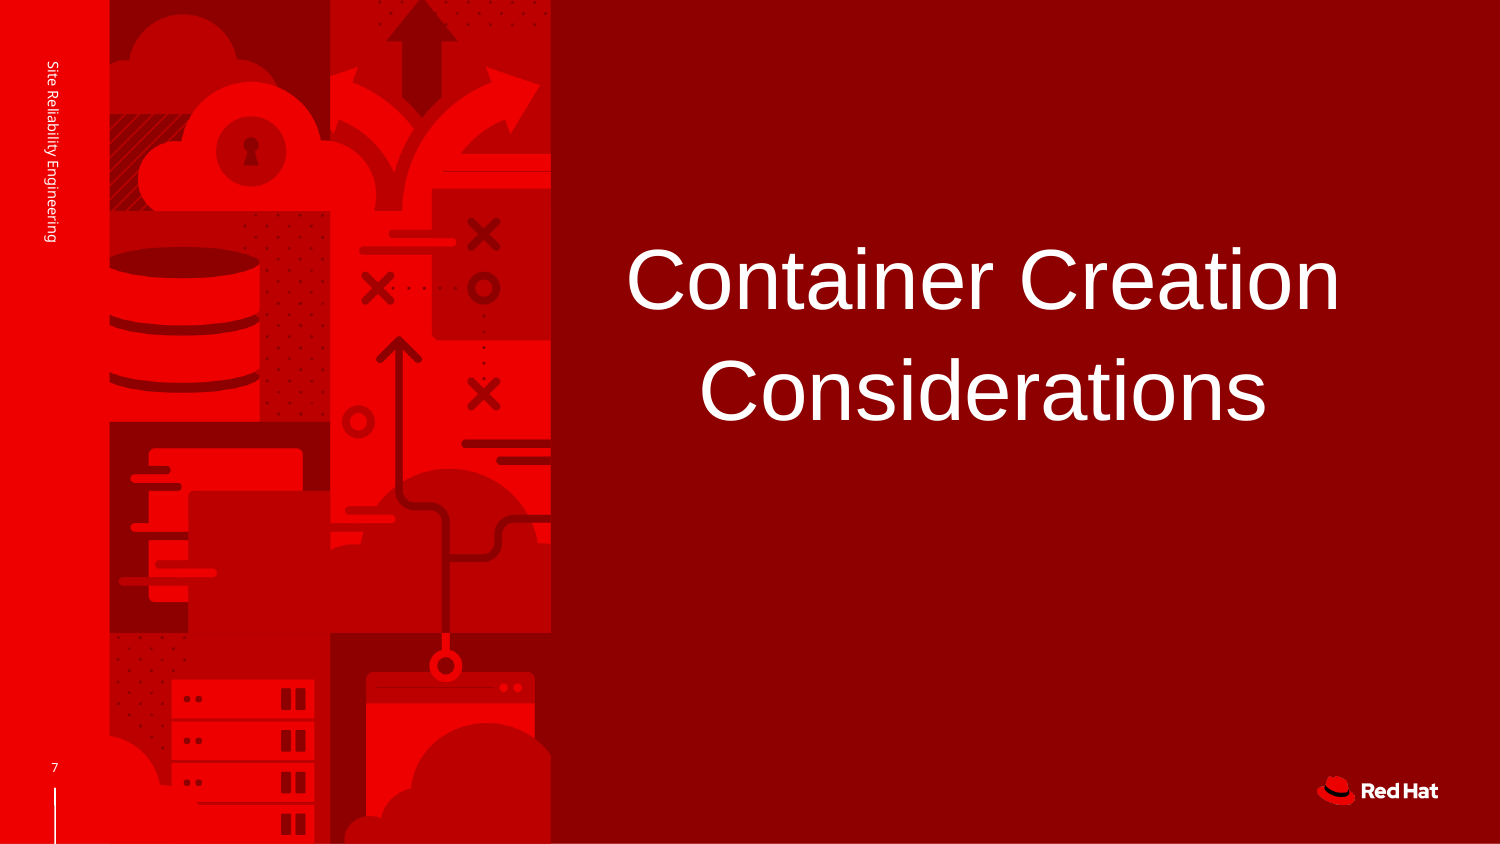

Container Creation Considerations
# Site Reliability Engineering